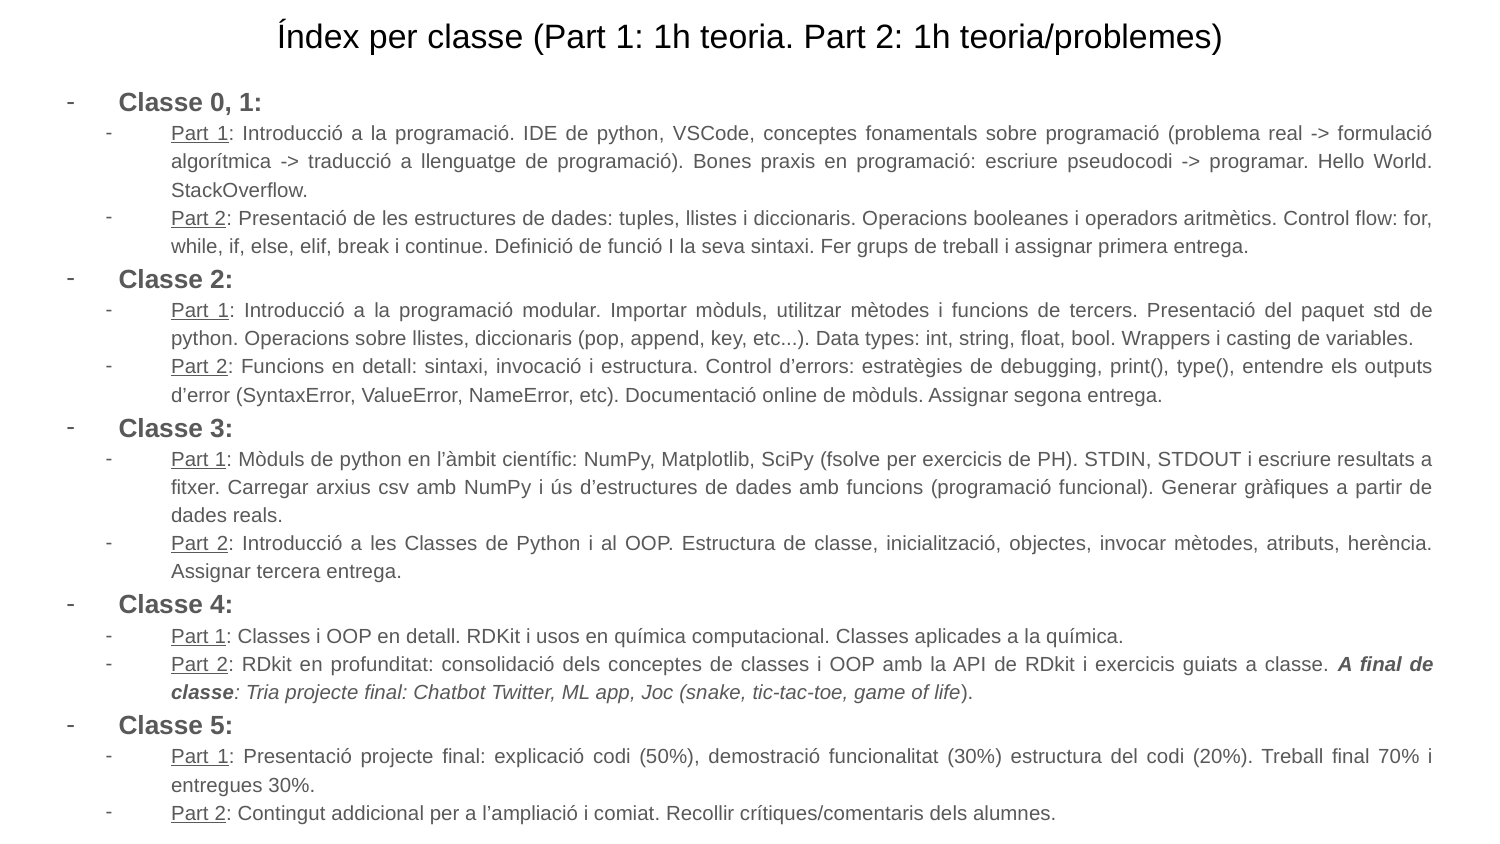

# Índex per classe (Part 1: 1h teoria. Part 2: 1h teoria/problemes)
Classe 0, 1:
Part 1: Introducció a la programació. IDE de python, VSCode, conceptes fonamentals sobre programació (problema real -> formulació algorítmica -> traducció a llenguatge de programació). Bones praxis en programació: escriure pseudocodi -> programar. Hello World. StackOverflow.
Part 2: Presentació de les estructures de dades: tuples, llistes i diccionaris. Operacions booleanes i operadors aritmètics. Control flow: for, while, if, else, elif, break i continue. Definició de funció I la seva sintaxi. Fer grups de treball i assignar primera entrega.
Classe 2:
Part 1: Introducció a la programació modular. Importar mòduls, utilitzar mètodes i funcions de tercers. Presentació del paquet std de python. Operacions sobre llistes, diccionaris (pop, append, key, etc...). Data types: int, string, float, bool. Wrappers i casting de variables.
Part 2: Funcions en detall: sintaxi, invocació i estructura. Control d’errors: estratègies de debugging, print(), type(), entendre els outputs d’error (SyntaxError, ValueError, NameError, etc). Documentació online de mòduls. Assignar segona entrega.
Classe 3:
Part 1: Mòduls de python en l’àmbit científic: NumPy, Matplotlib, SciPy (fsolve per exercicis de PH). STDIN, STDOUT i escriure resultats a fitxer. Carregar arxius csv amb NumPy i ús d’estructures de dades amb funcions (programació funcional). Generar gràfiques a partir de dades reals.
Part 2: Introducció a les Classes de Python i al OOP. Estructura de classe, inicialització, objectes, invocar mètodes, atributs, herència. Assignar tercera entrega.
Classe 4:
Part 1: Classes i OOP en detall. RDKit i usos en química computacional. Classes aplicades a la química.
Part 2: RDkit en profunditat: consolidació dels conceptes de classes i OOP amb la API de RDkit i exercicis guiats a classe. A final de classe: Tria projecte final: Chatbot Twitter, ML app, Joc (snake, tic-tac-toe, game of life).
Classe 5:
Part 1: Presentació projecte final: explicació codi (50%), demostració funcionalitat (30%) estructura del codi (20%). Treball final 70% i entregues 30%.
Part 2: Contingut addicional per a l’ampliació i comiat. Recollir crítiques/comentaris dels alumnes.